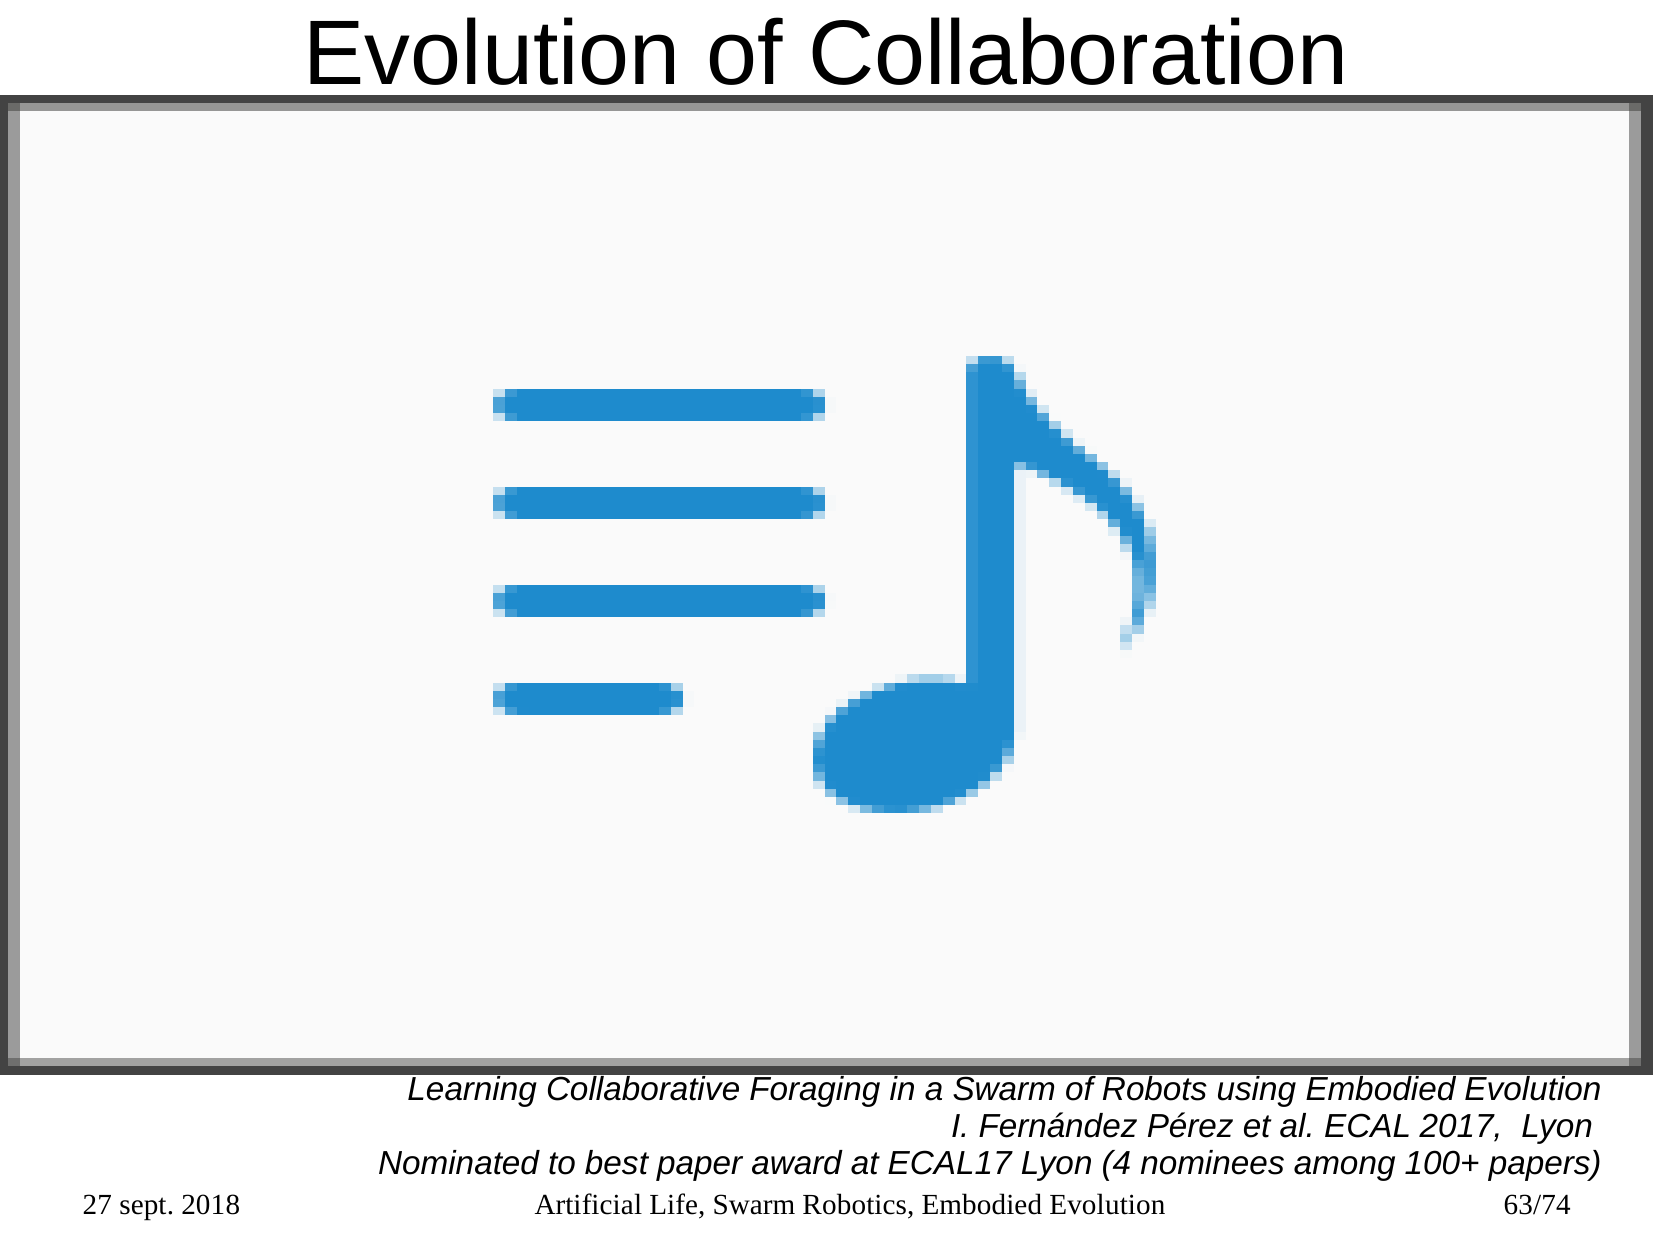

# Evolution of Collaboration
Learning Collaborative Foraging in a Swarm of Robots using Embodied Evolution
I. Fernández Pérez et al. ECAL 2017, Lyon
Nominated to best paper award at ECAL17 Lyon (4 nominees among 100+ papers)
27 sept. 2018
Artificial Life, Swarm Robotics, Embodied Evolution
63